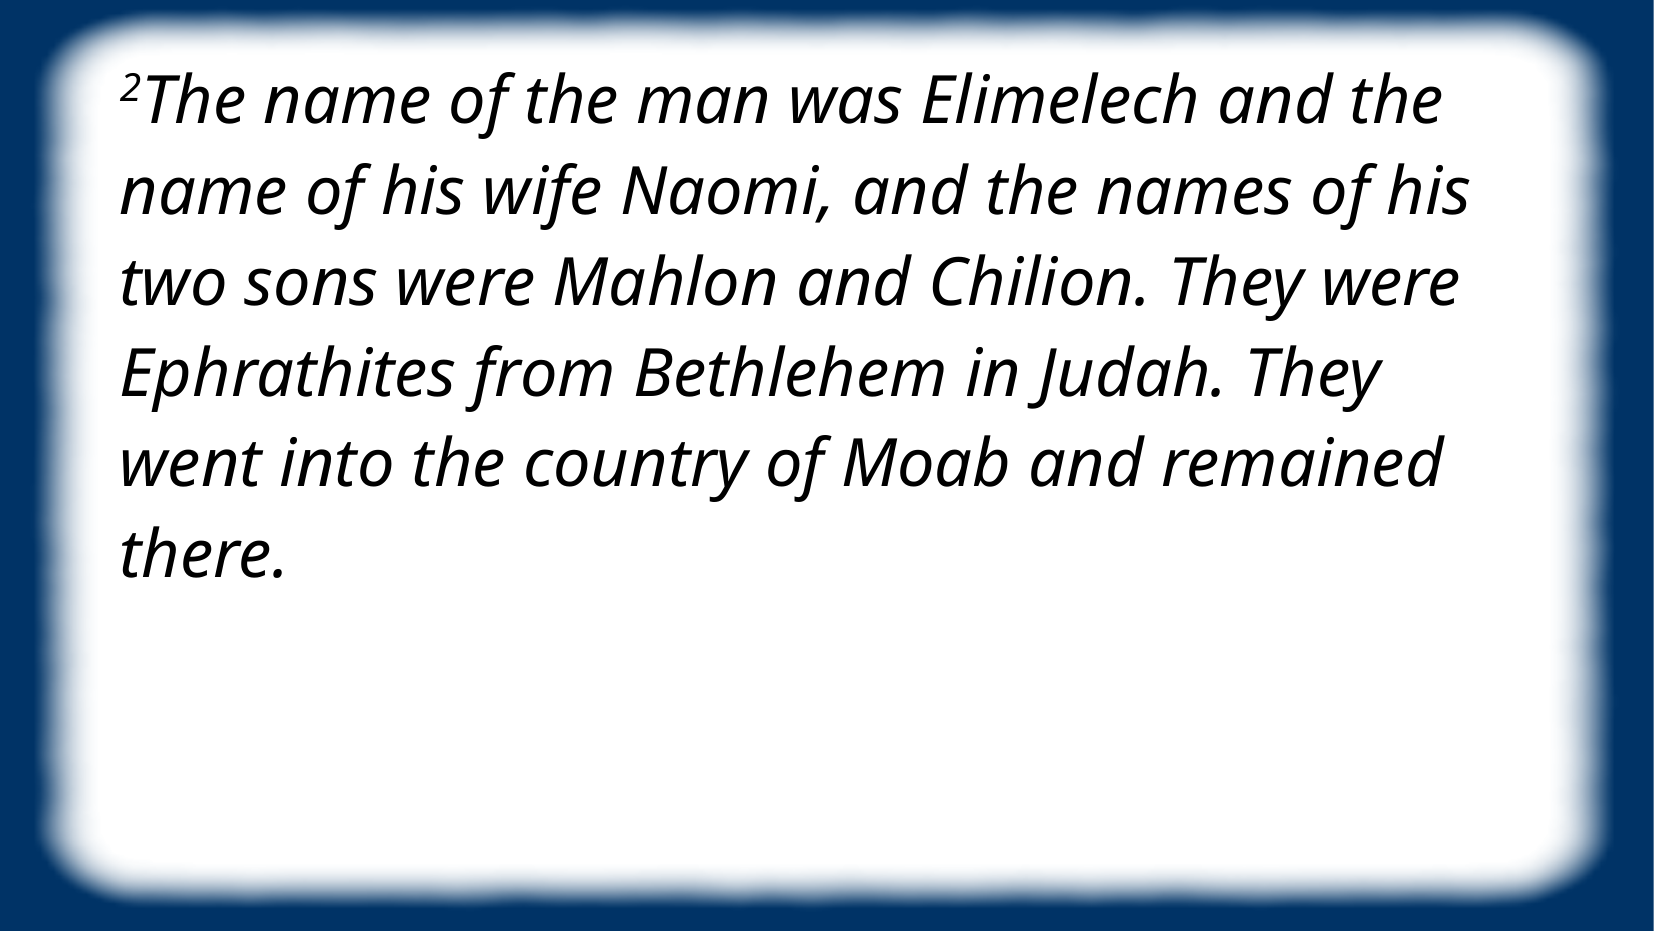

2The name of the man was Elimelech and the name of his wife Naomi, and the names of his two sons were Mahlon and Chilion. They were Ephrathites from Bethlehem in Judah. They went into the country of Moab and remained there.